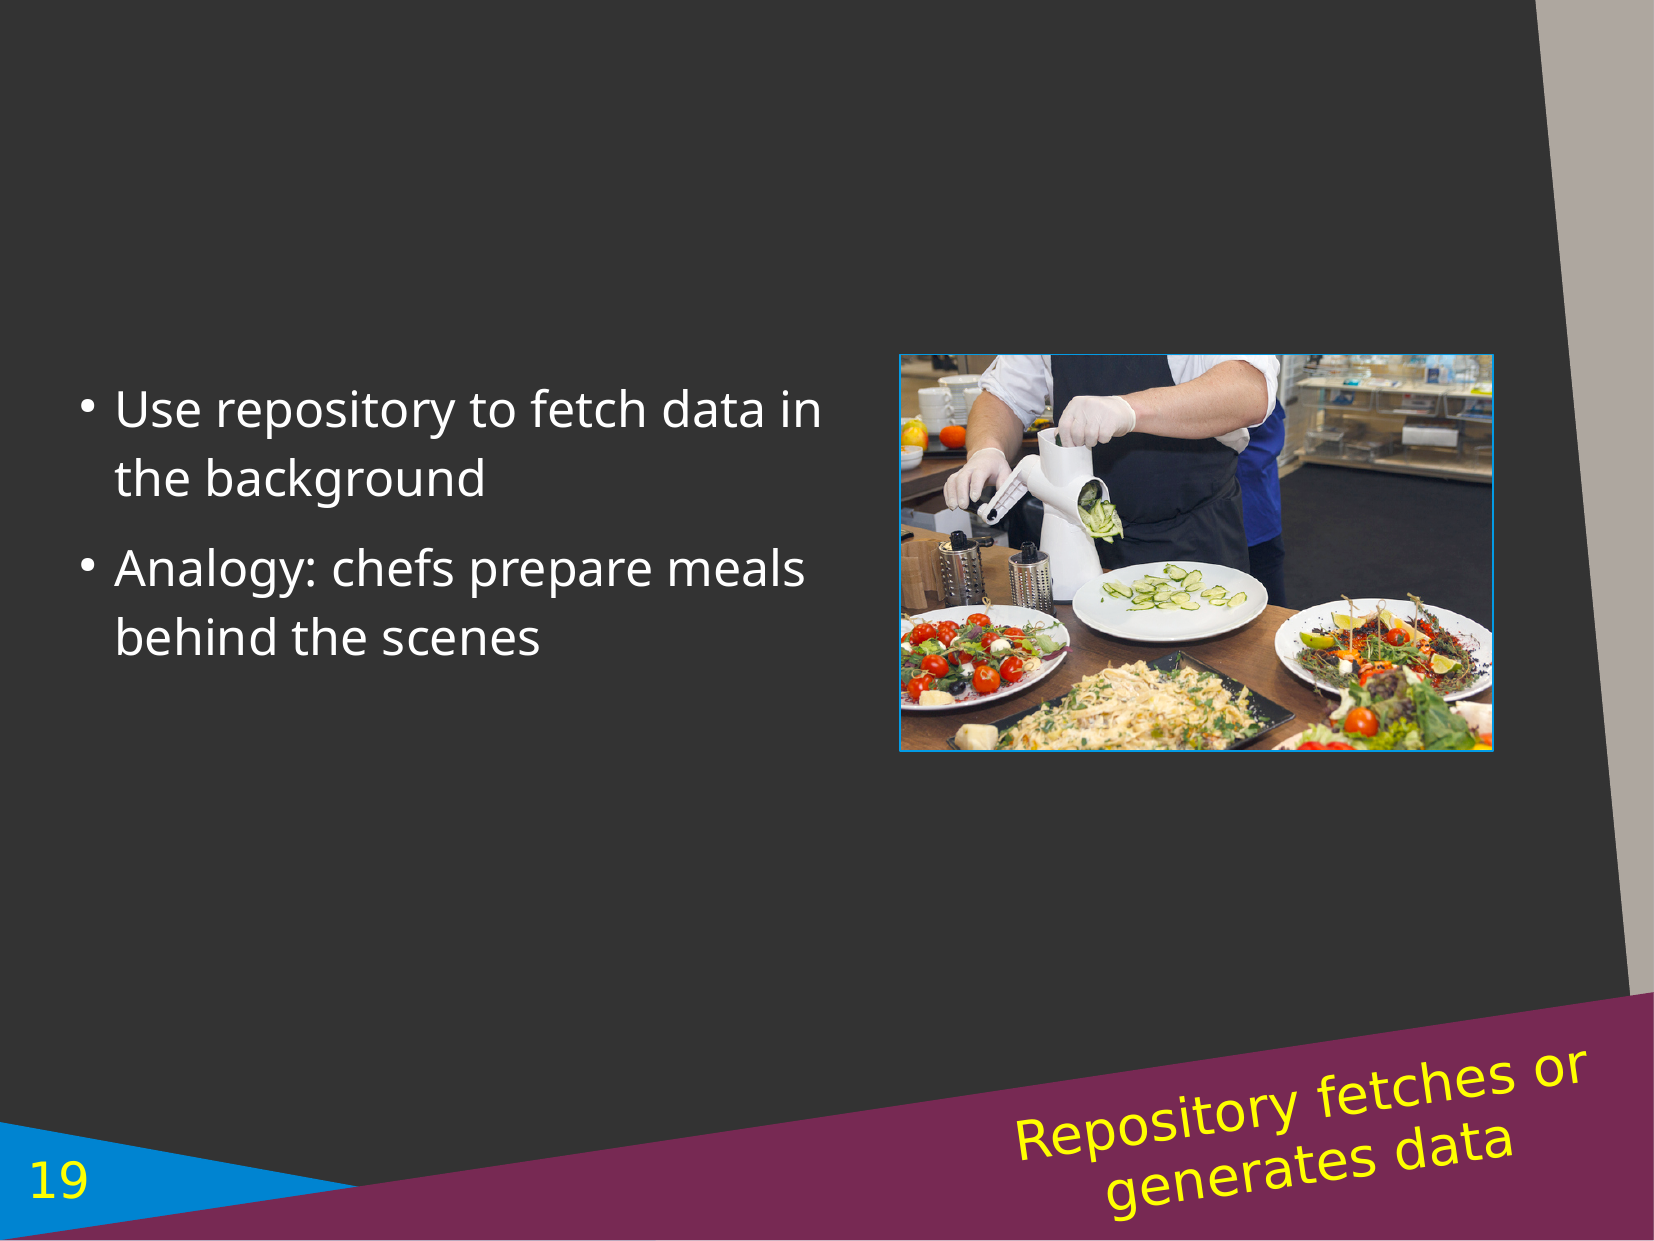

Use repository to fetch data in the background
Analogy: chefs prepare meals behind the scenes
# Repository fetches or generates data
19